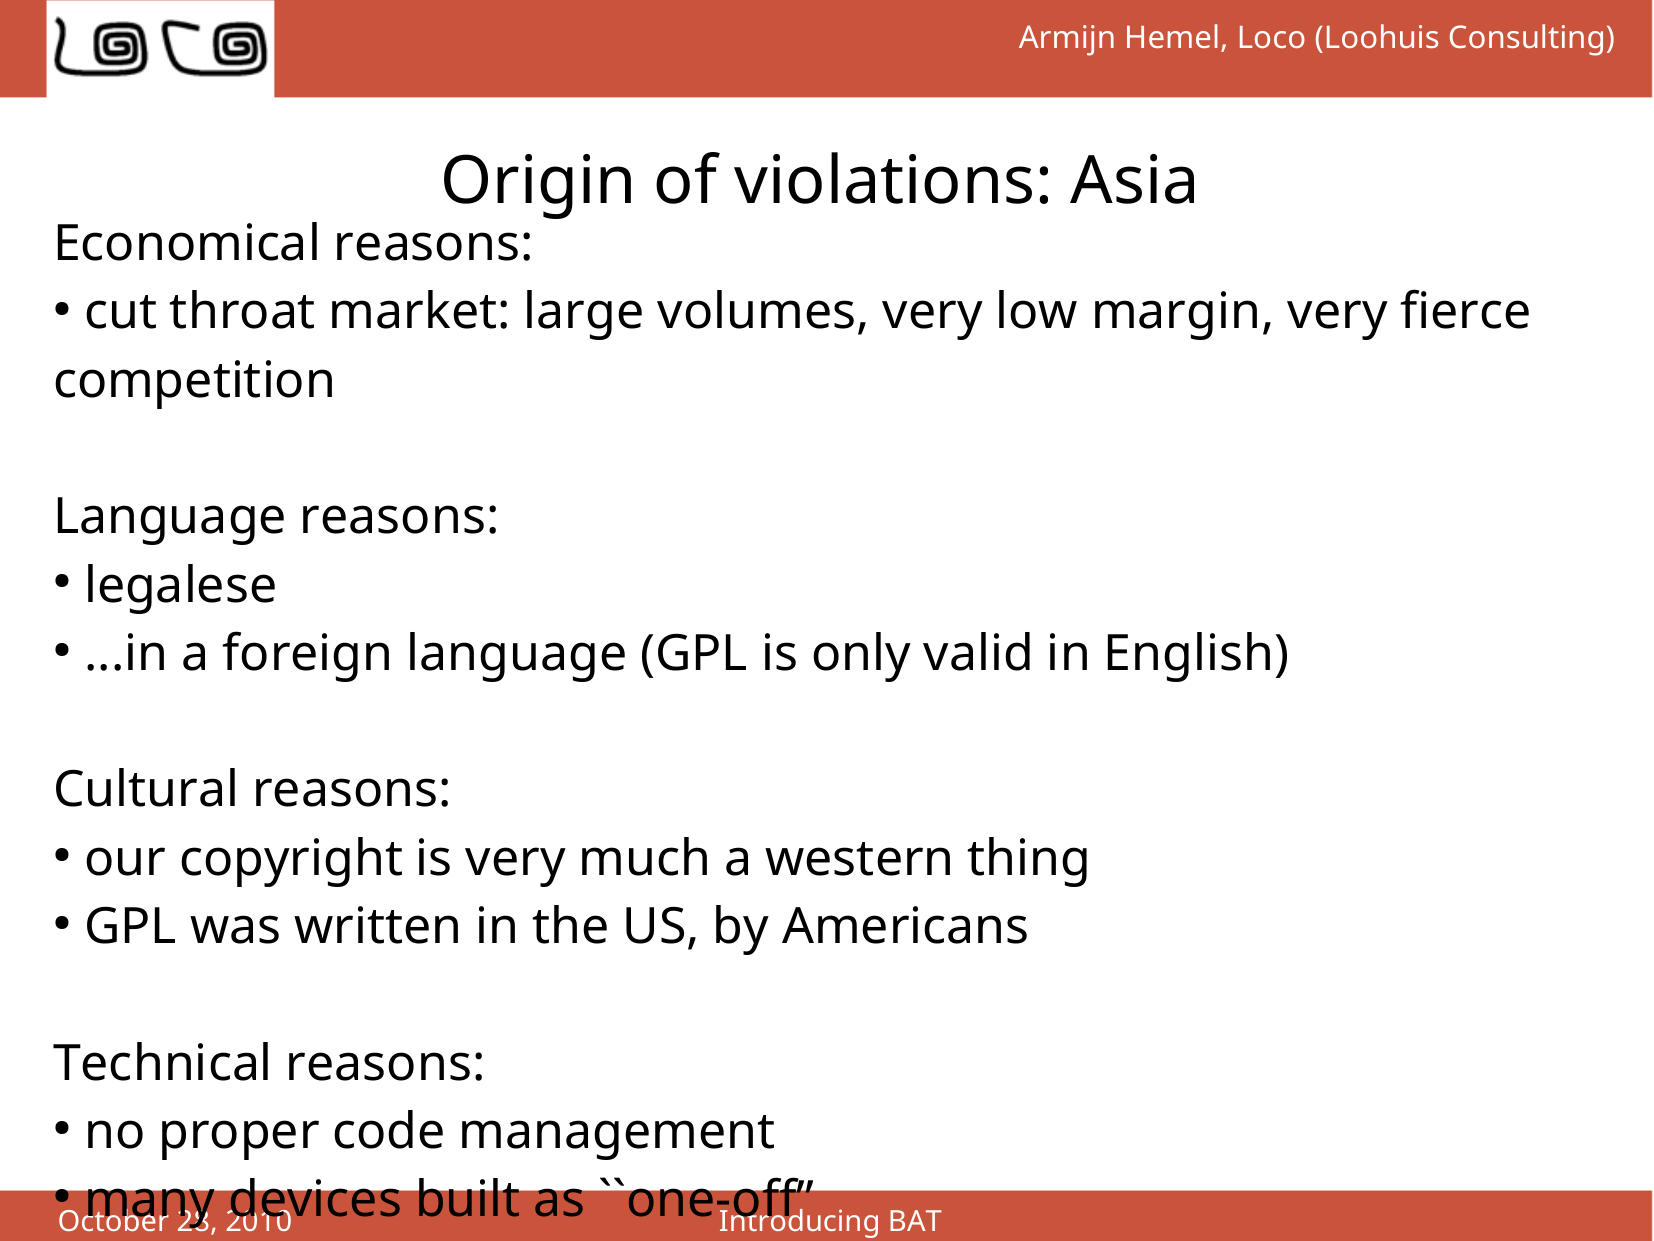

# Origin of violations: Asia
Economical reasons:
 cut throat market: large volumes, very low margin, very fierce competition
Language reasons:
 legalese
 ...in a foreign language (GPL is only valid in English)
Cultural reasons:
 our copyright is very much a western thing
 GPL was written in the US, by Americans
Technical reasons:
 no proper code management
 many devices built as ``one-off’’
Comet: practical solution or crutch?